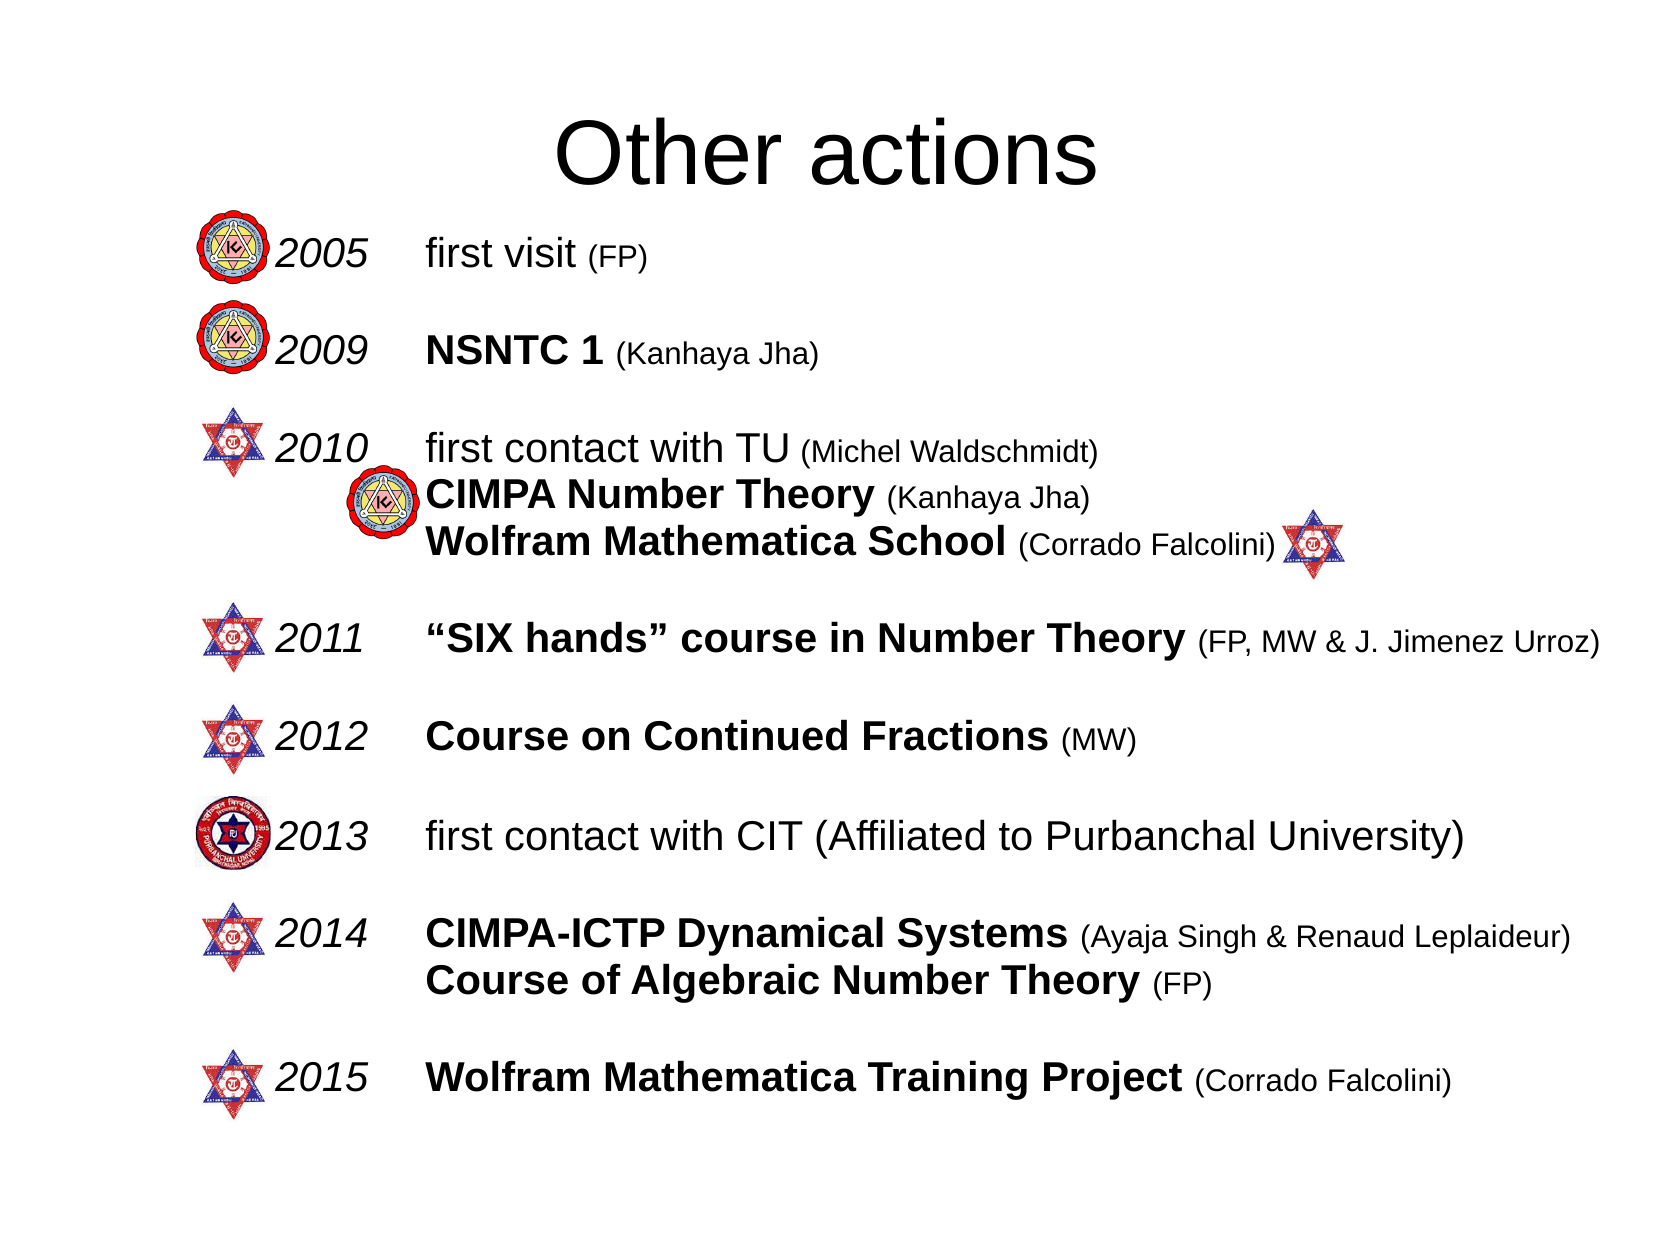

# Other actions
2005 	first visit (FP)
2009 	NSNTC 1 (Kanhaya Jha)
2010 	first contact with TU	(Michel Waldschmidt)
		CIMPA Number Theory (Kanhaya Jha)
		Wolfram Mathematica School (Corrado Falcolini)
2011 	“SIX hands” course in Number Theory (FP, MW & J. Jimenez Urroz)
2012 	Course on Continued Fractions (MW)
2013 	first contact with CIT (Affiliated to Purbanchal University)
2014 	CIMPA-ICTP Dynamical Systems (Ayaja Singh & Renaud Leplaideur)
		Course of Algebraic Number Theory (FP)
2015 	Wolfram Mathematica Training Project (Corrado Falcolini)